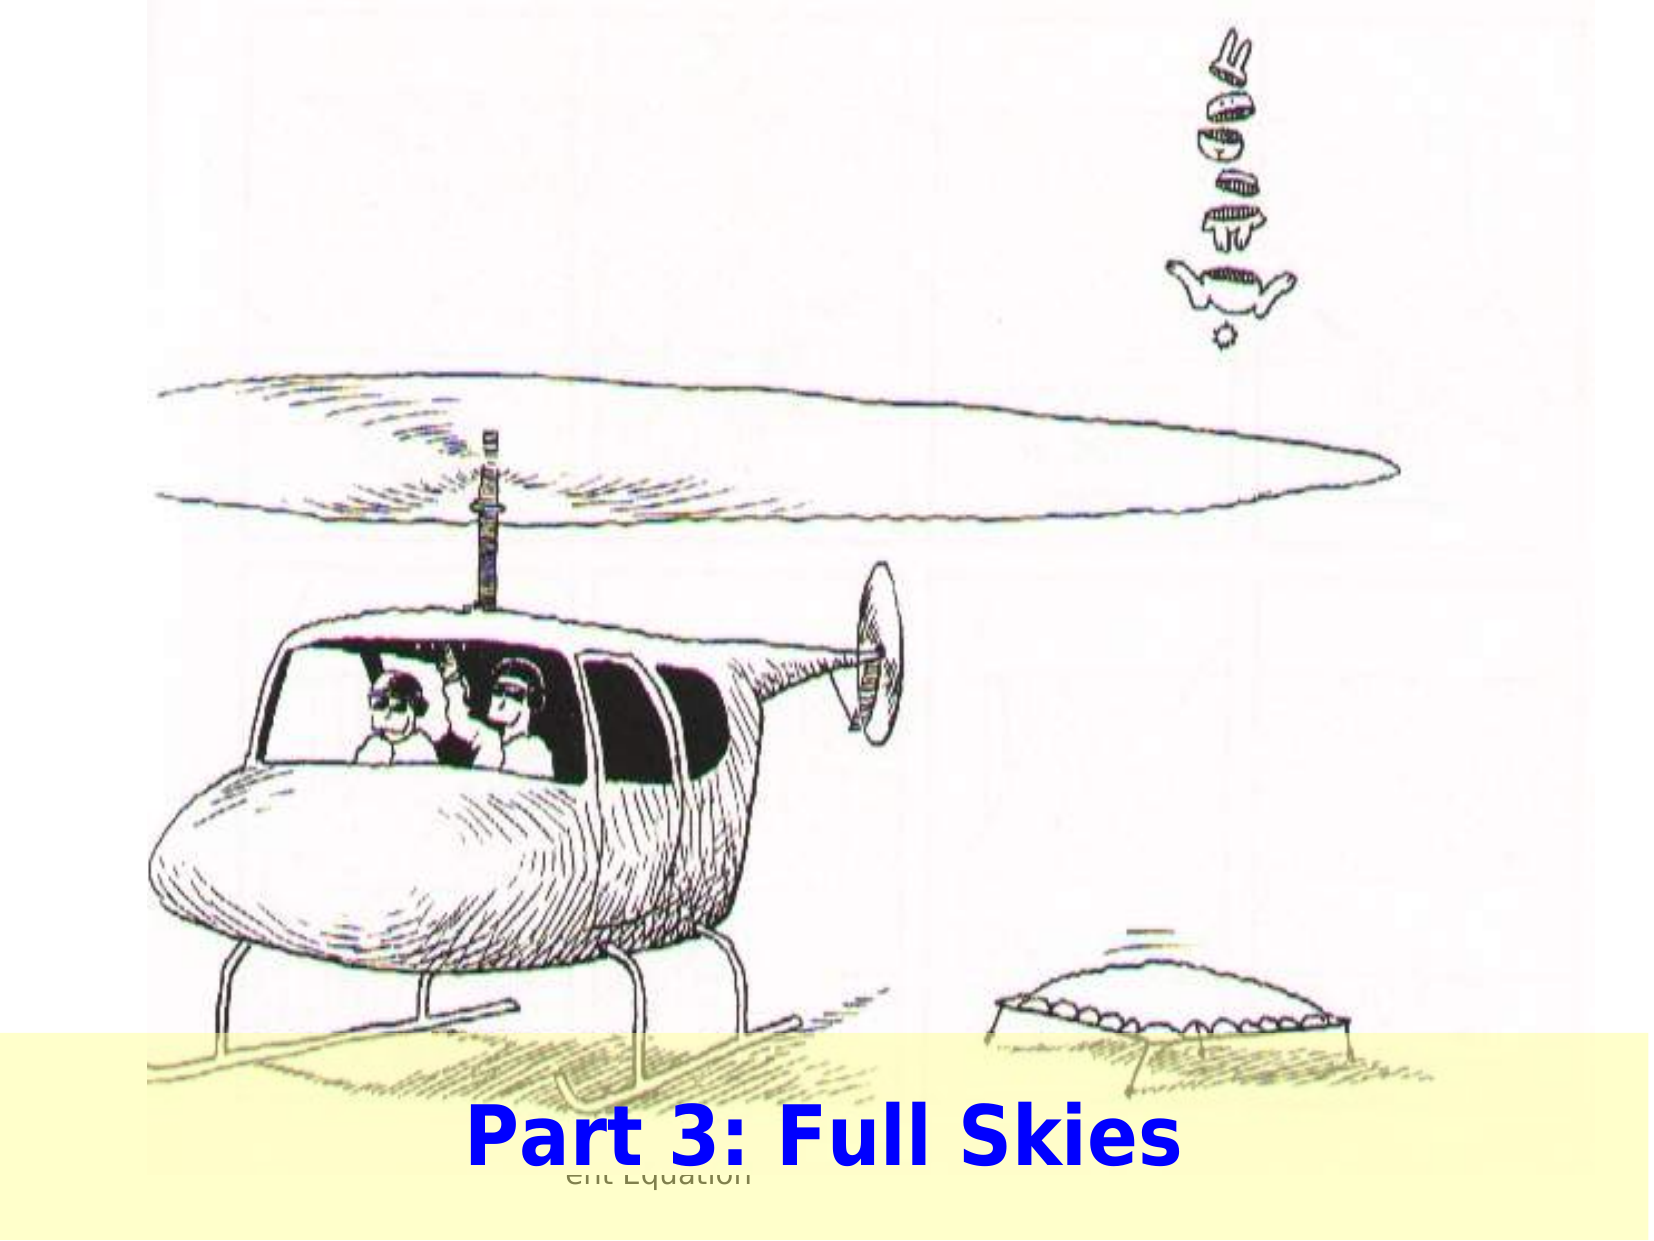

# Part 3: Full Skies
MCCT Oxford 2009: The Measurement Equation
29